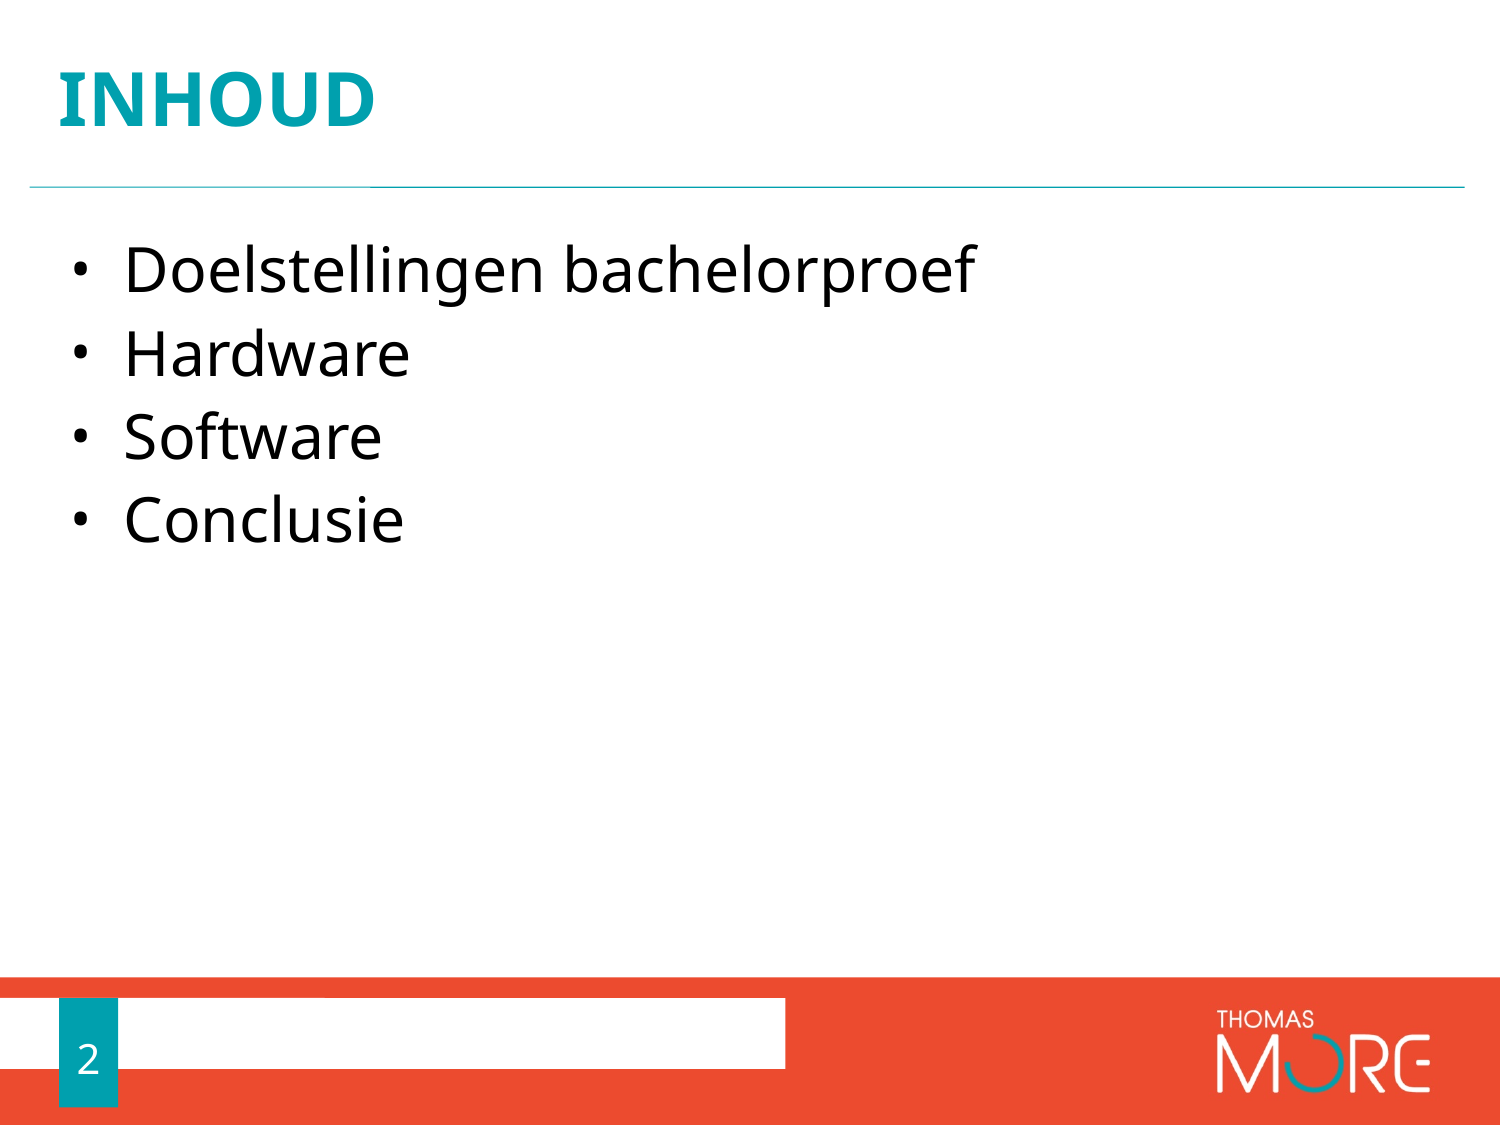

Inhoud
# Doelstellingen bachelorproef
Hardware
Software
Conclusie